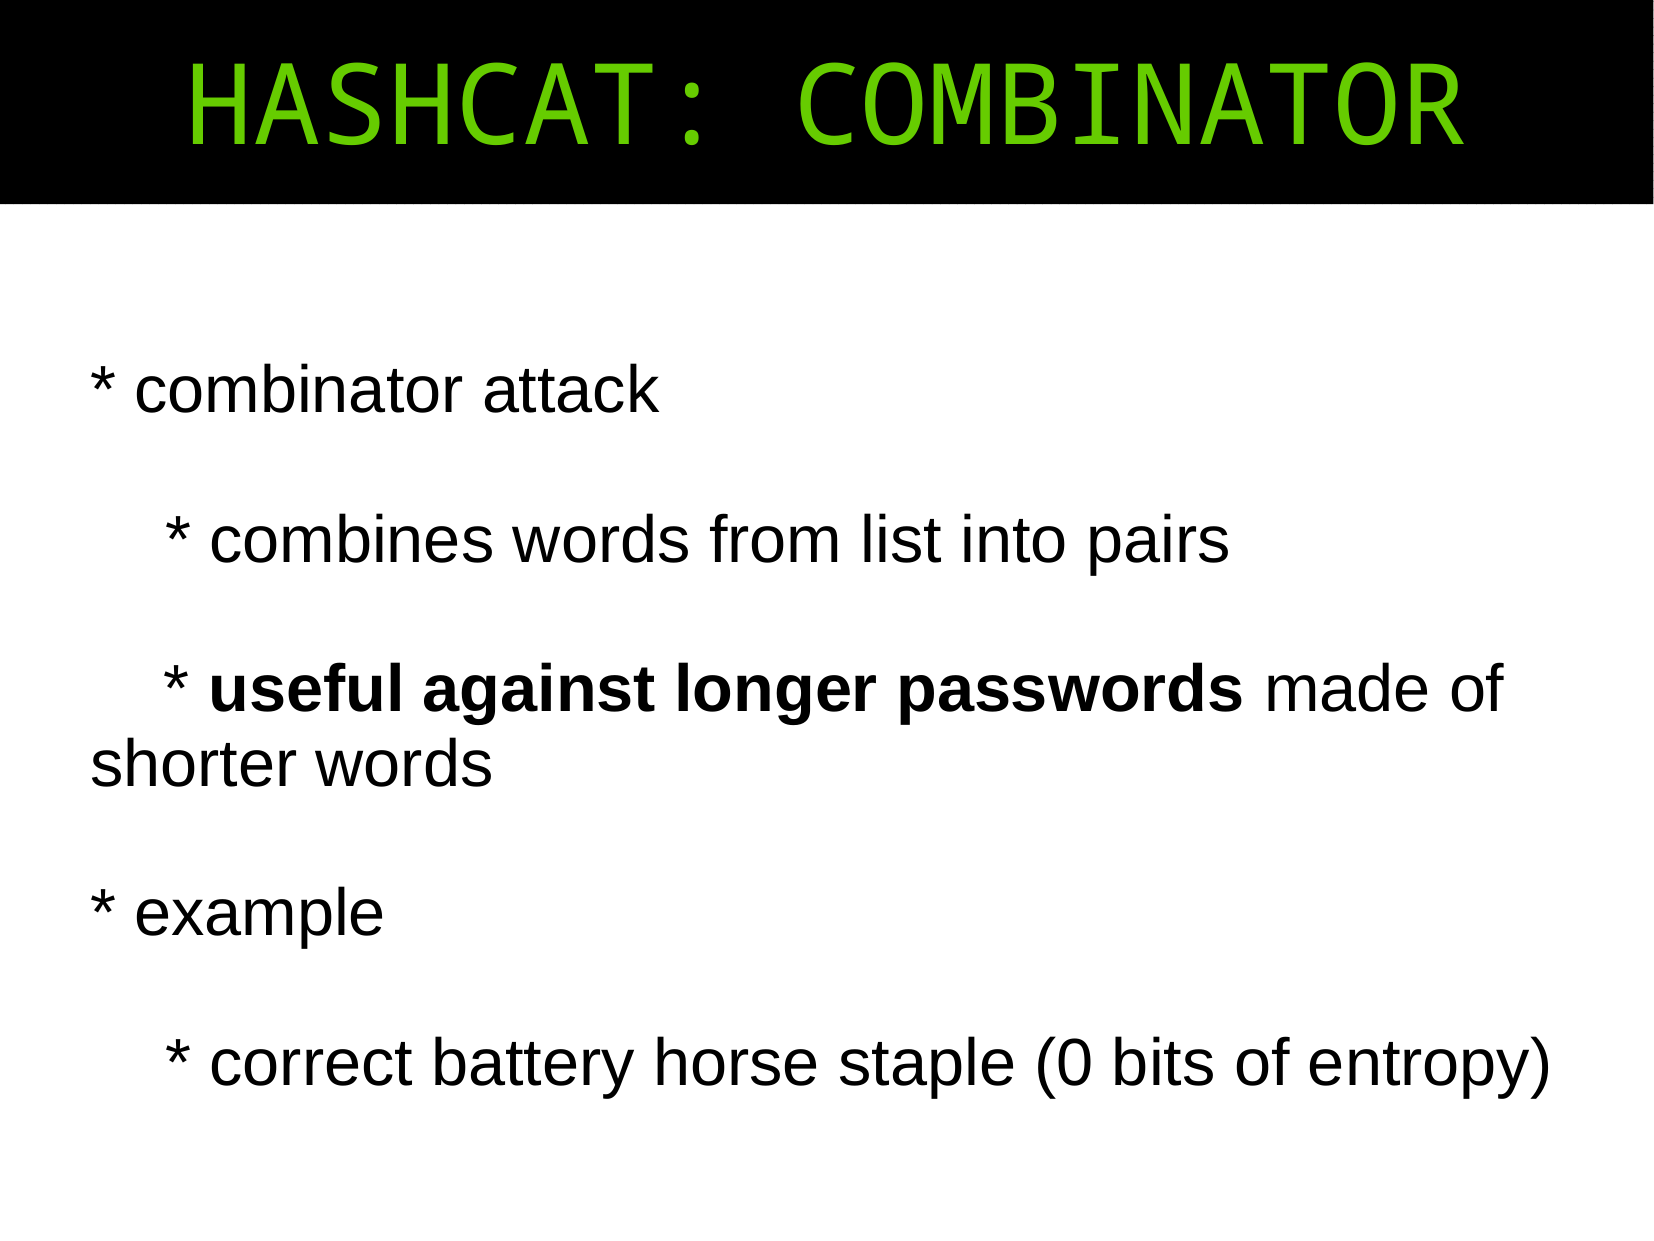

# HASHCAT: COMBINATOR
* combinator attack
	* combines words from list into pairs
 * useful against longer passwords made of shorter words
* example
	* correct battery horse staple (0 bits of entropy)